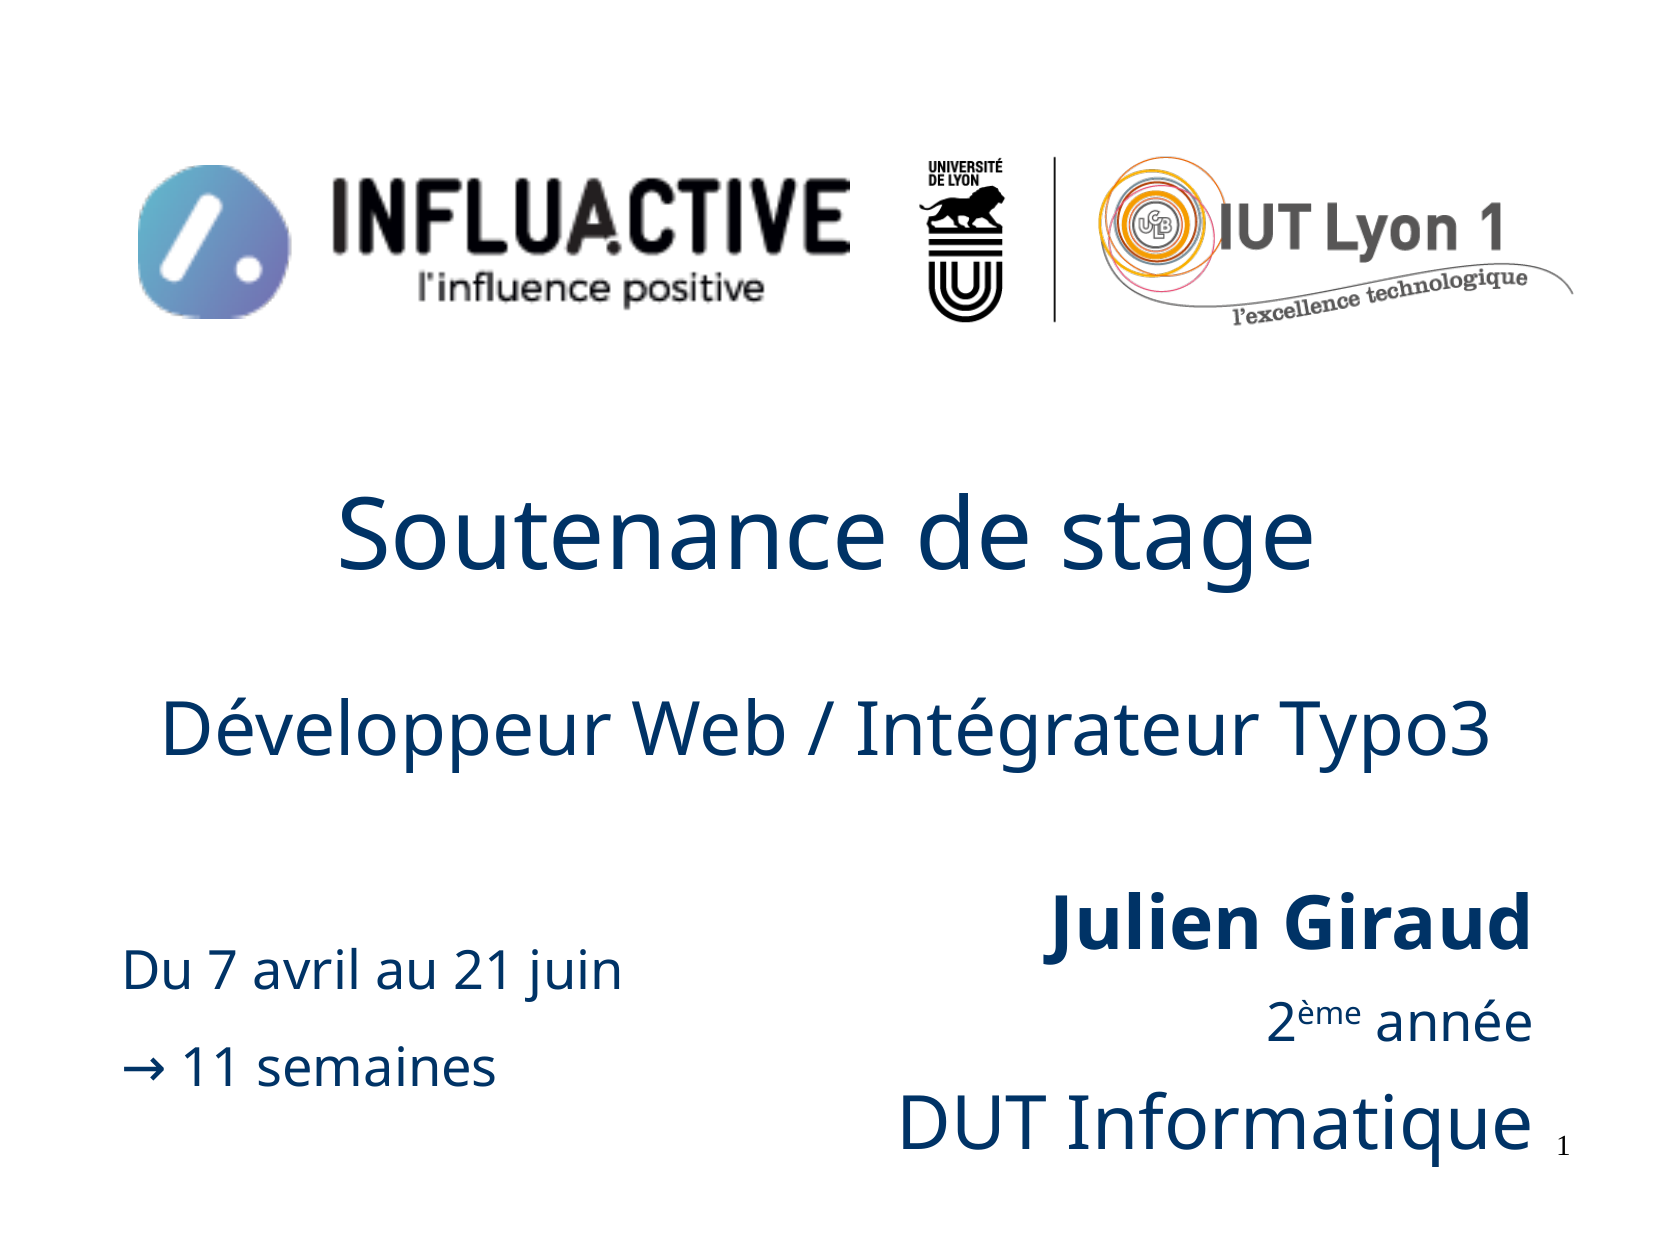

# Soutenance de stage
Développeur Web / Intégrateur Typo3
Julien Giraud
2ème année
DUT Informatique
Du 7 avril au 21 juin
→ 11 semaines
1